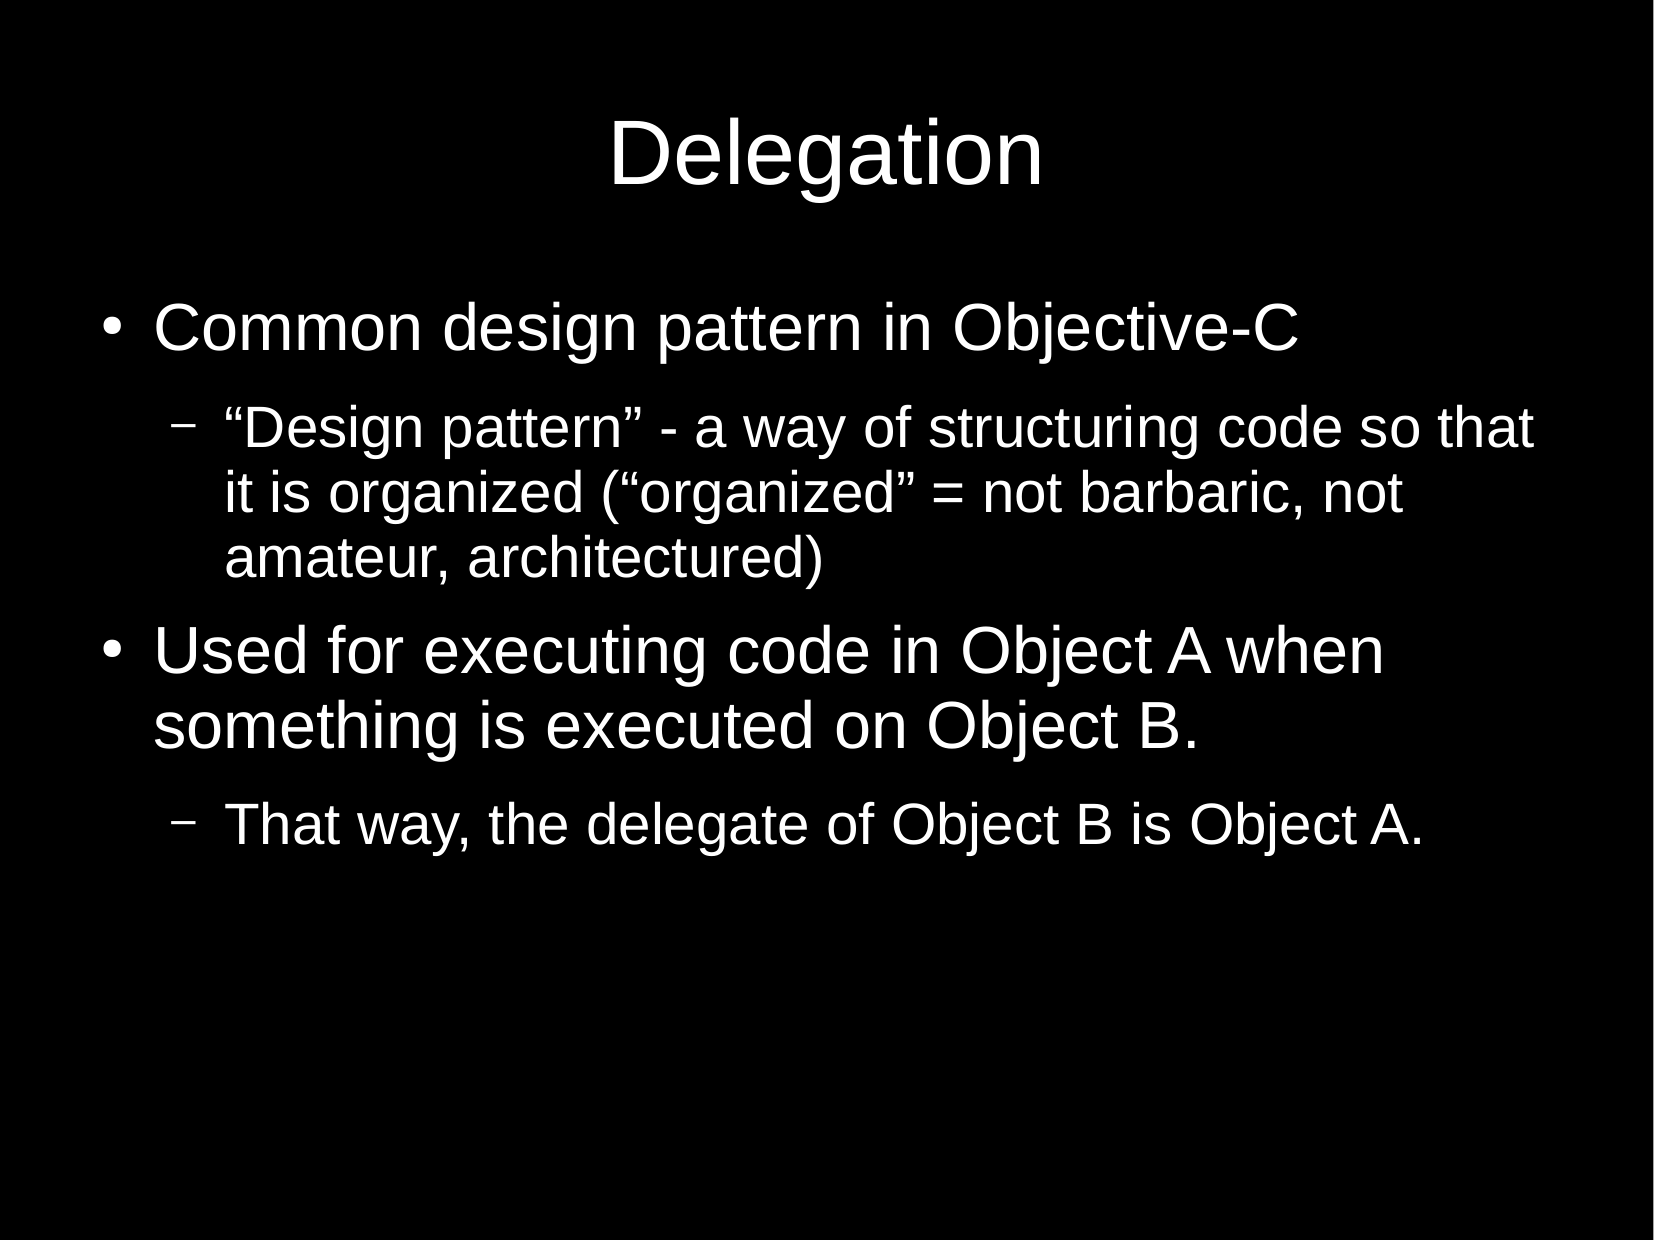

# Delegation
Common design pattern in Objective-C
“Design pattern” - a way of structuring code so that it is organized (“organized” = not barbaric, not amateur, architectured)
Used for executing code in Object A when something is executed on Object B.
That way, the delegate of Object B is Object A.